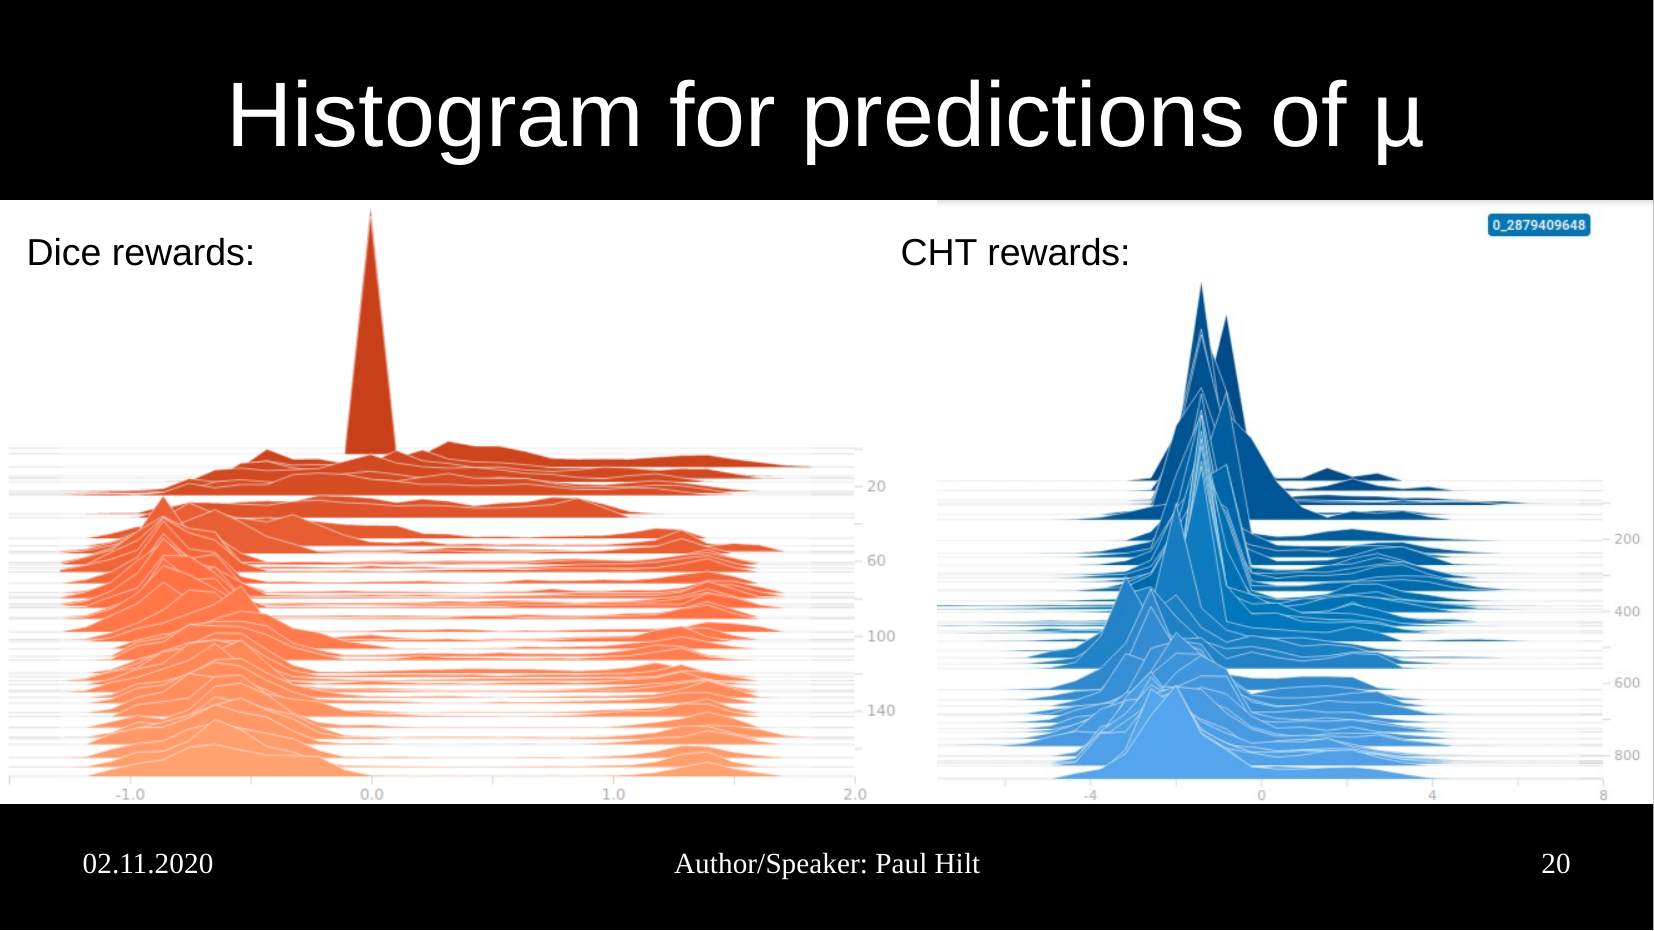

# Histogram for predictions of µ
Dice rewards:
CHT rewards:
20